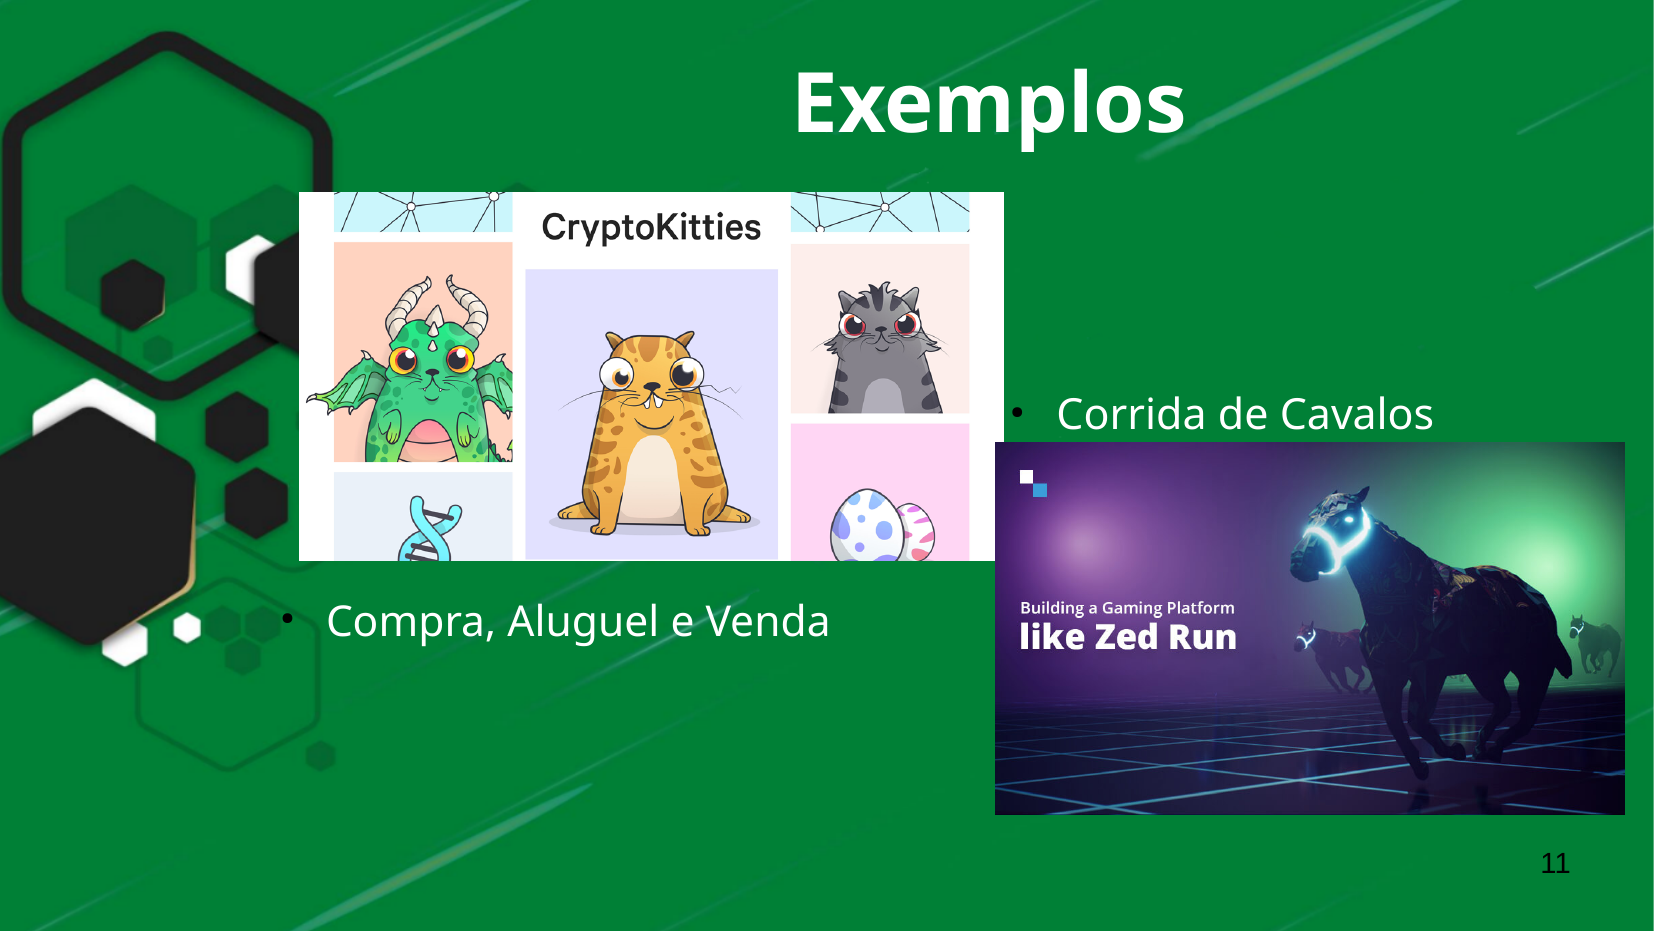

# Exemplos
Corrida de Cavalos
Compra, Aluguel e Venda
11